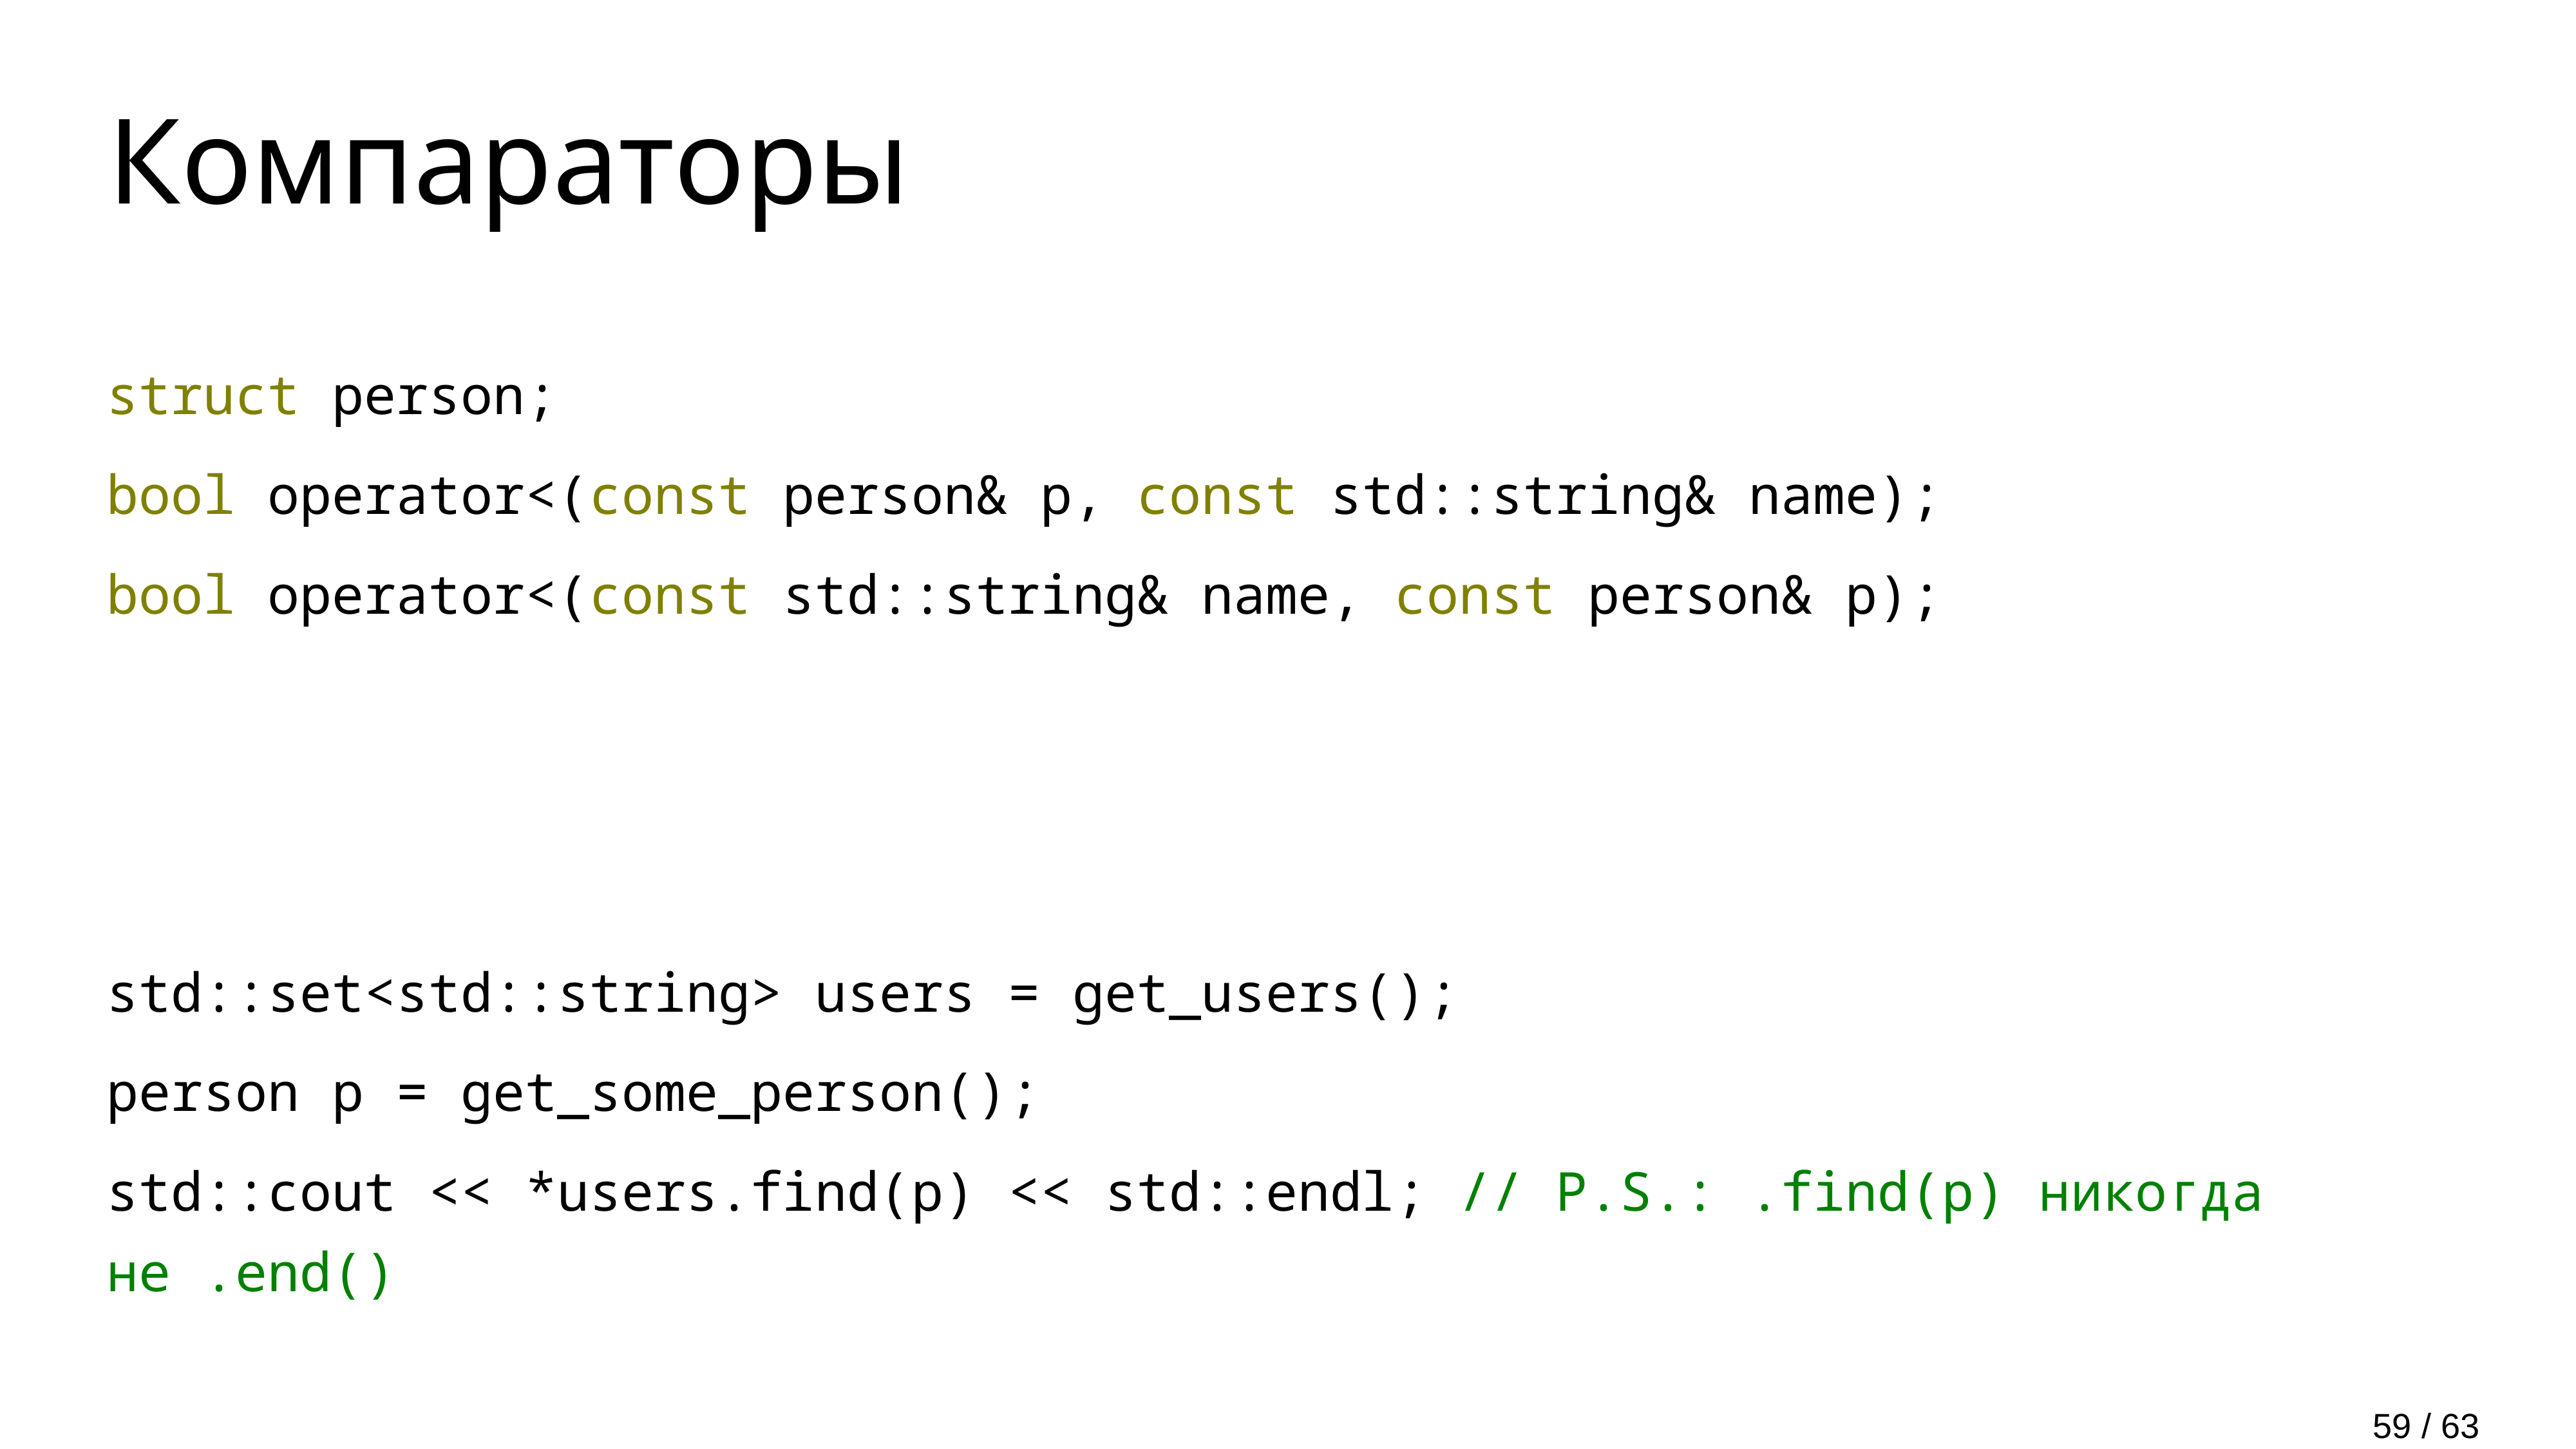

# Компараторы
struct person;
bool operator<(const person& p, const std::string& name);
bool operator<(const std::string& name, const person& p);
std::set<std::string> users = get_users();
person p = get_some_person();
std::cout << *users.find(p) << std::endl; // P.S.: .find(p) никогда не .end()